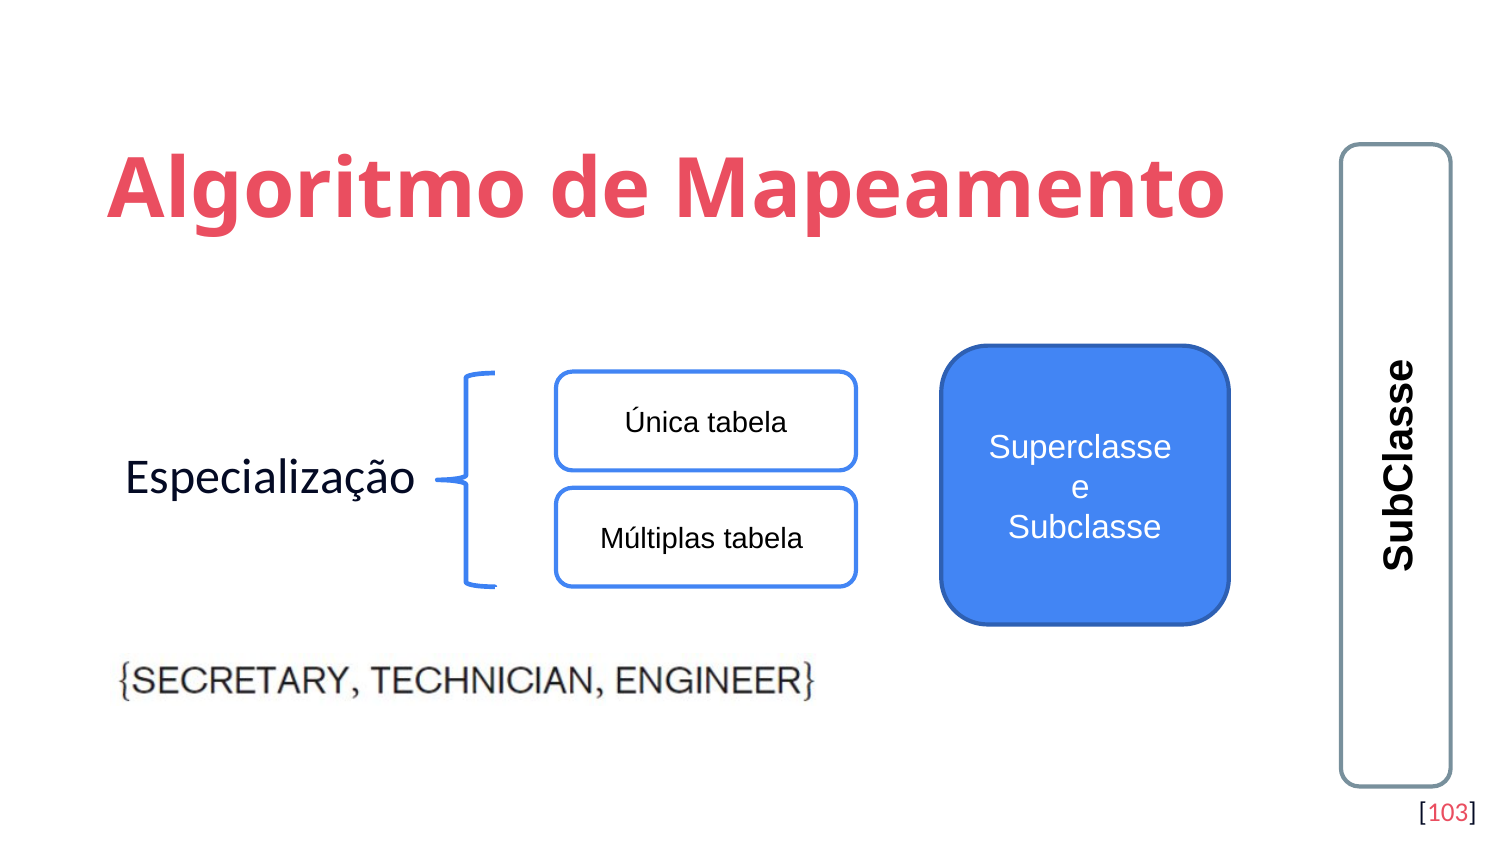

Algoritmo de Mapeamento
Especialização
Superclasse
e
Subclasse
Única tabela
SubClasse
Múltiplas tabela